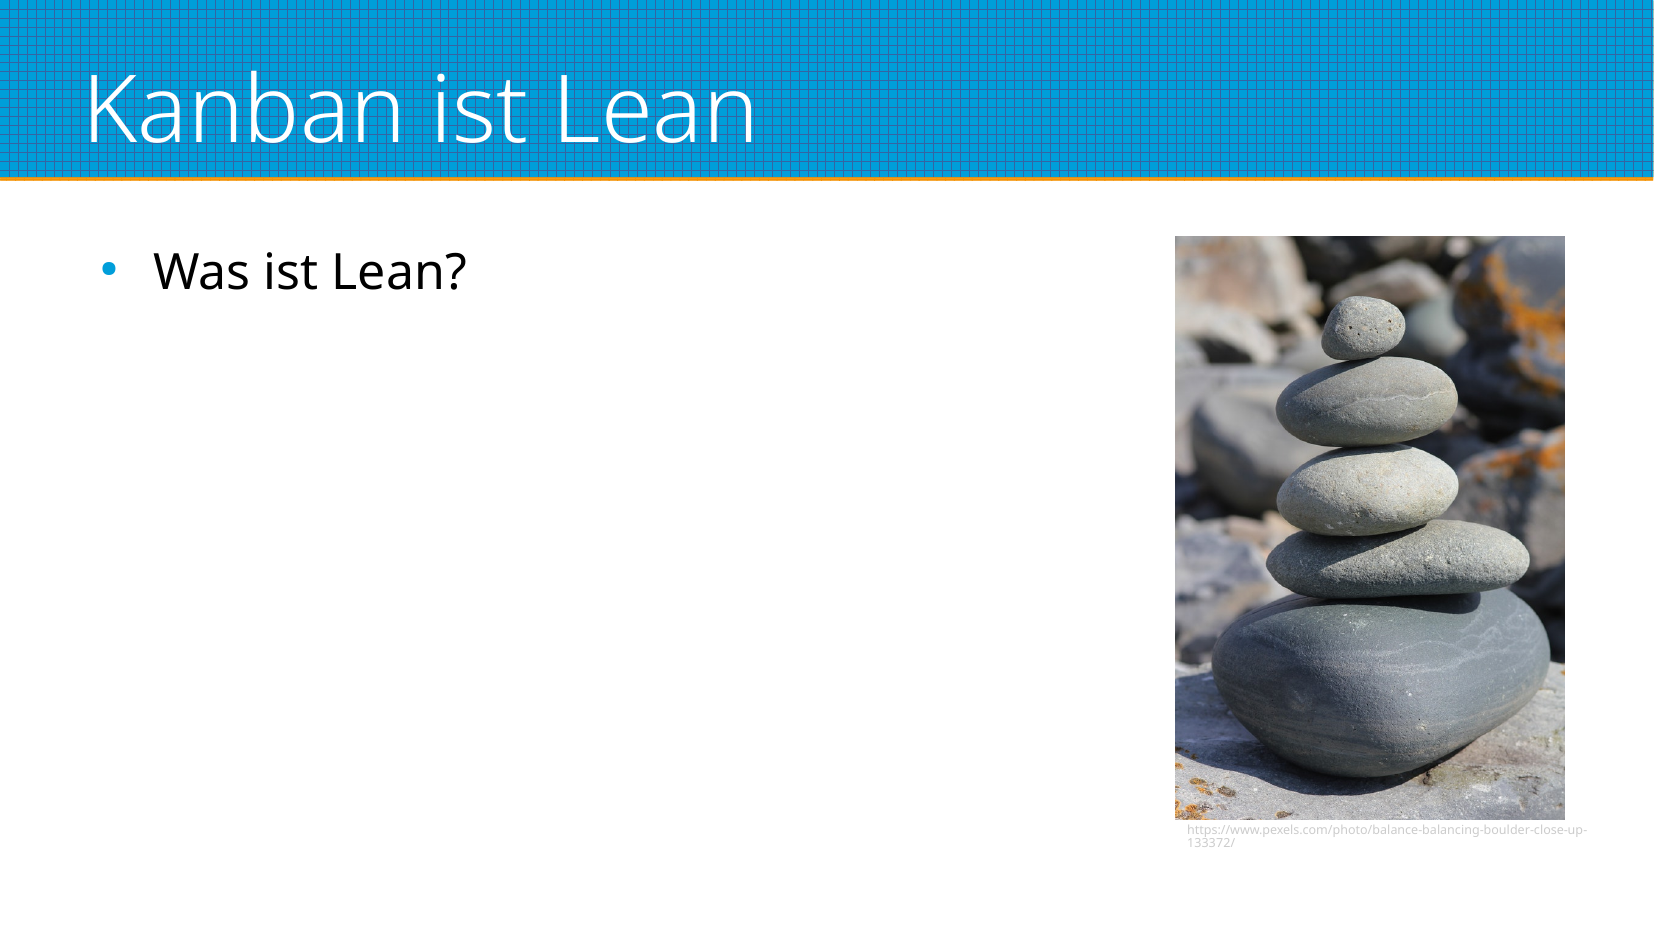

# Kanban ist Lean
Was ist Lean?
https://www.pexels.com/photo/balance-balancing-boulder-close-up-133372/